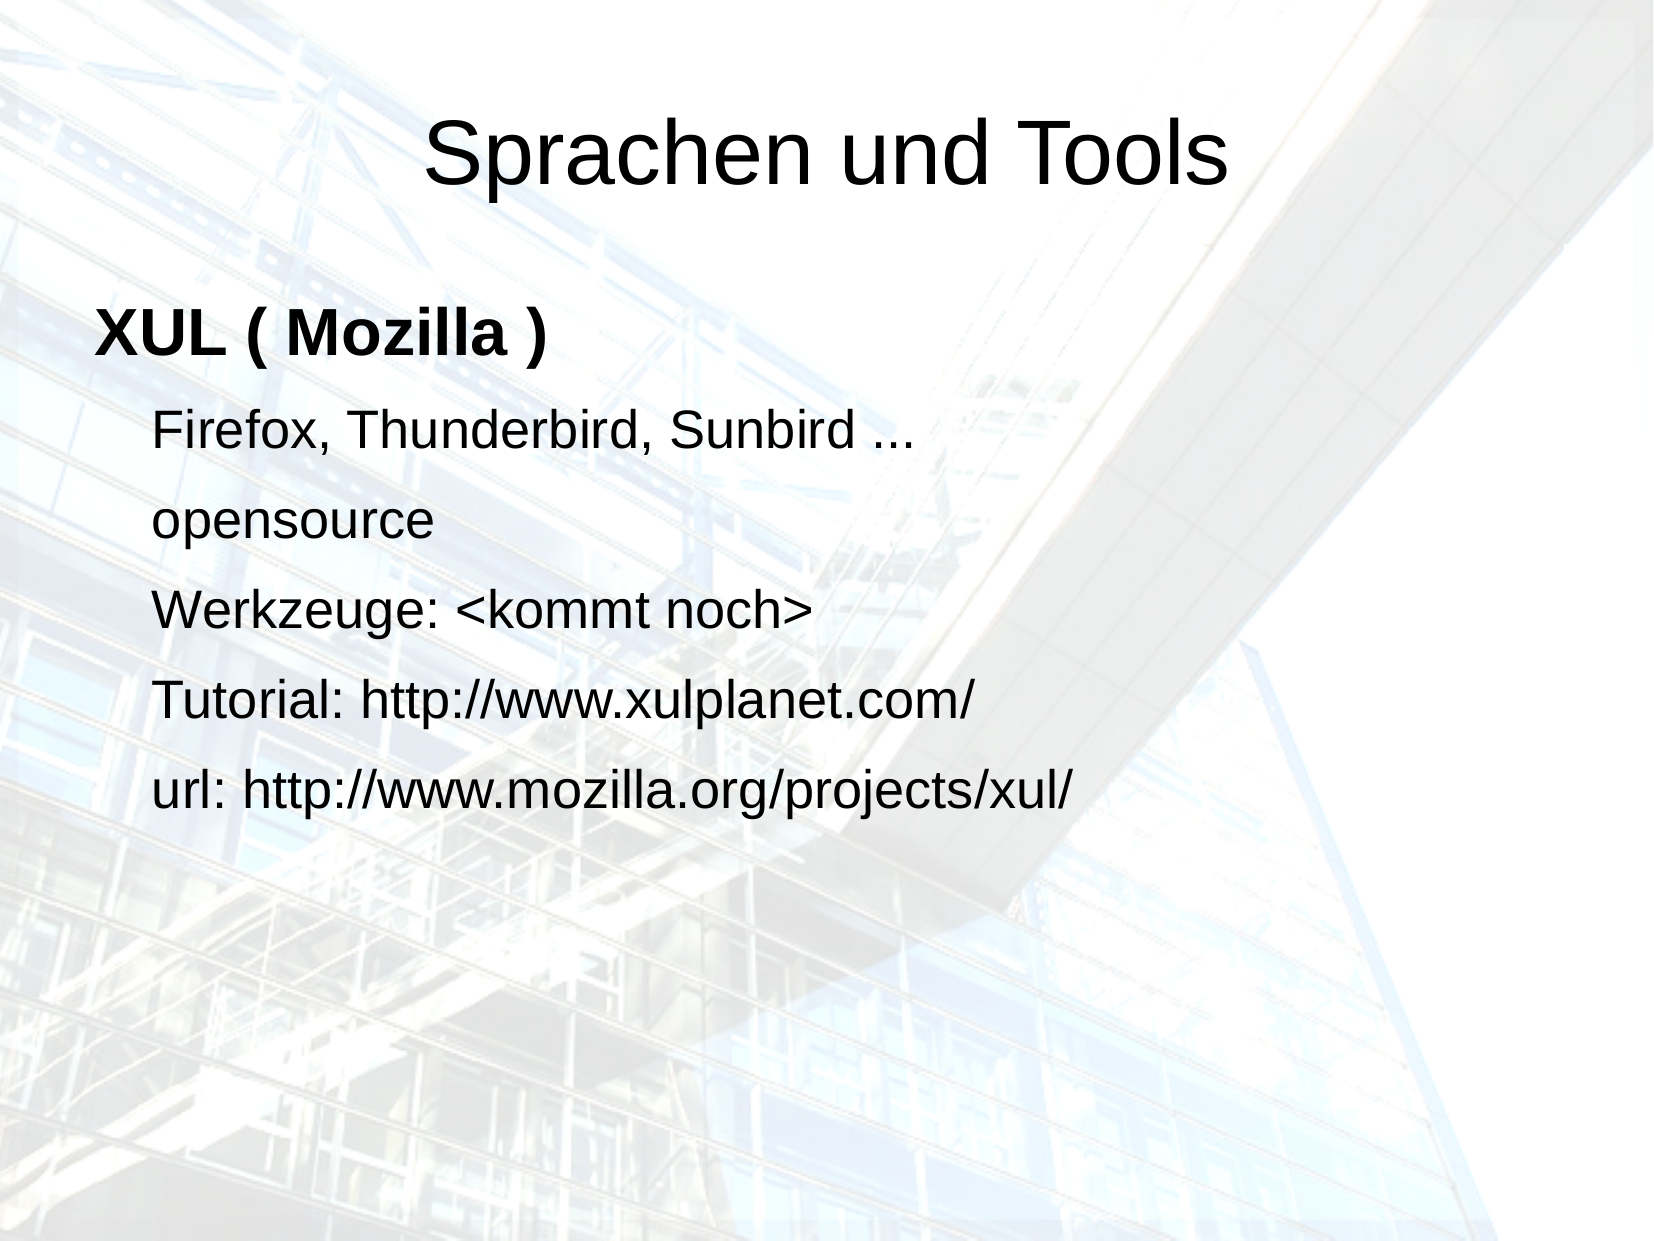

# Sprachen und Tools
XUL ( Mozilla )
Firefox, Thunderbird, Sunbird ...
opensource
Werkzeuge: <kommt noch>
Tutorial: http://www.xulplanet.com/
url: http://www.mozilla.org/projects/xul/